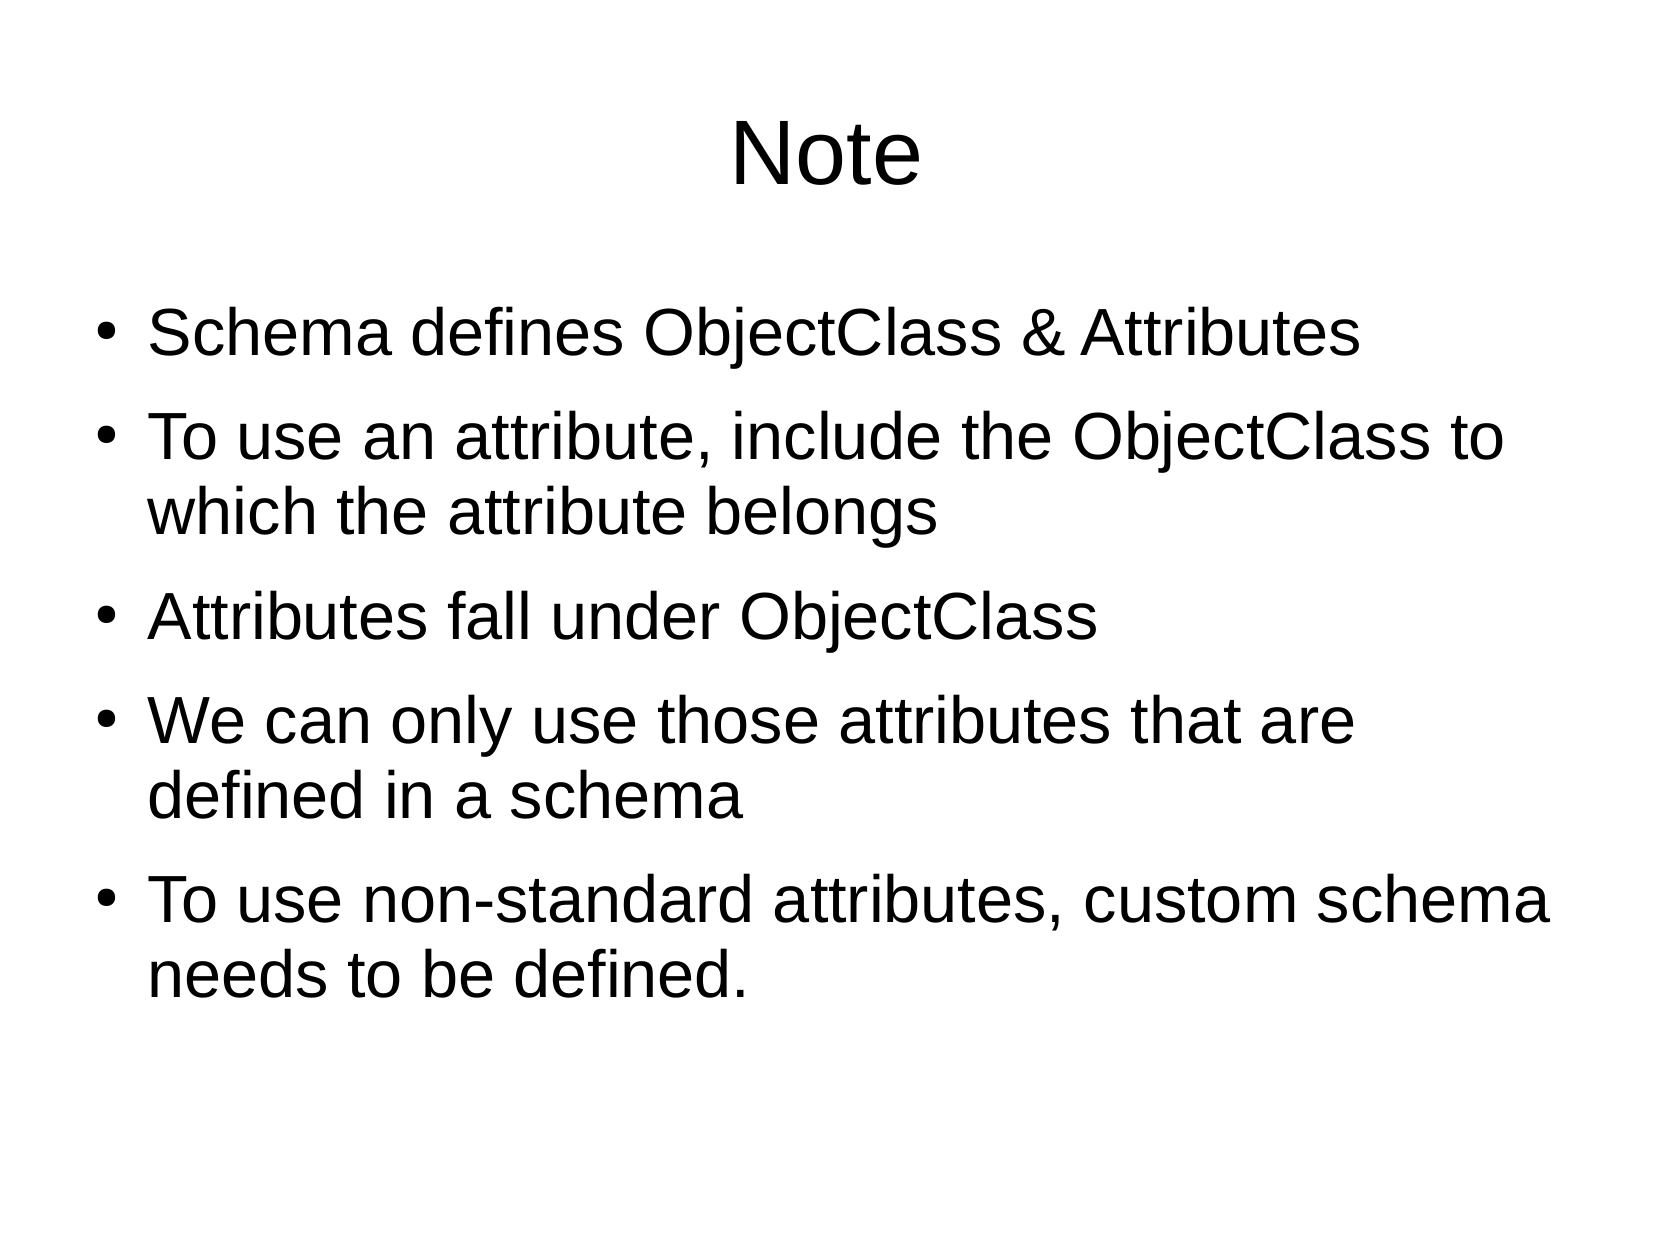

# Note
Schema defines ObjectClass & Attributes
To use an attribute, include the ObjectClass to which the attribute belongs
Attributes fall under ObjectClass
We can only use those attributes that are defined in a schema
To use non-standard attributes, custom schema needs to be defined.